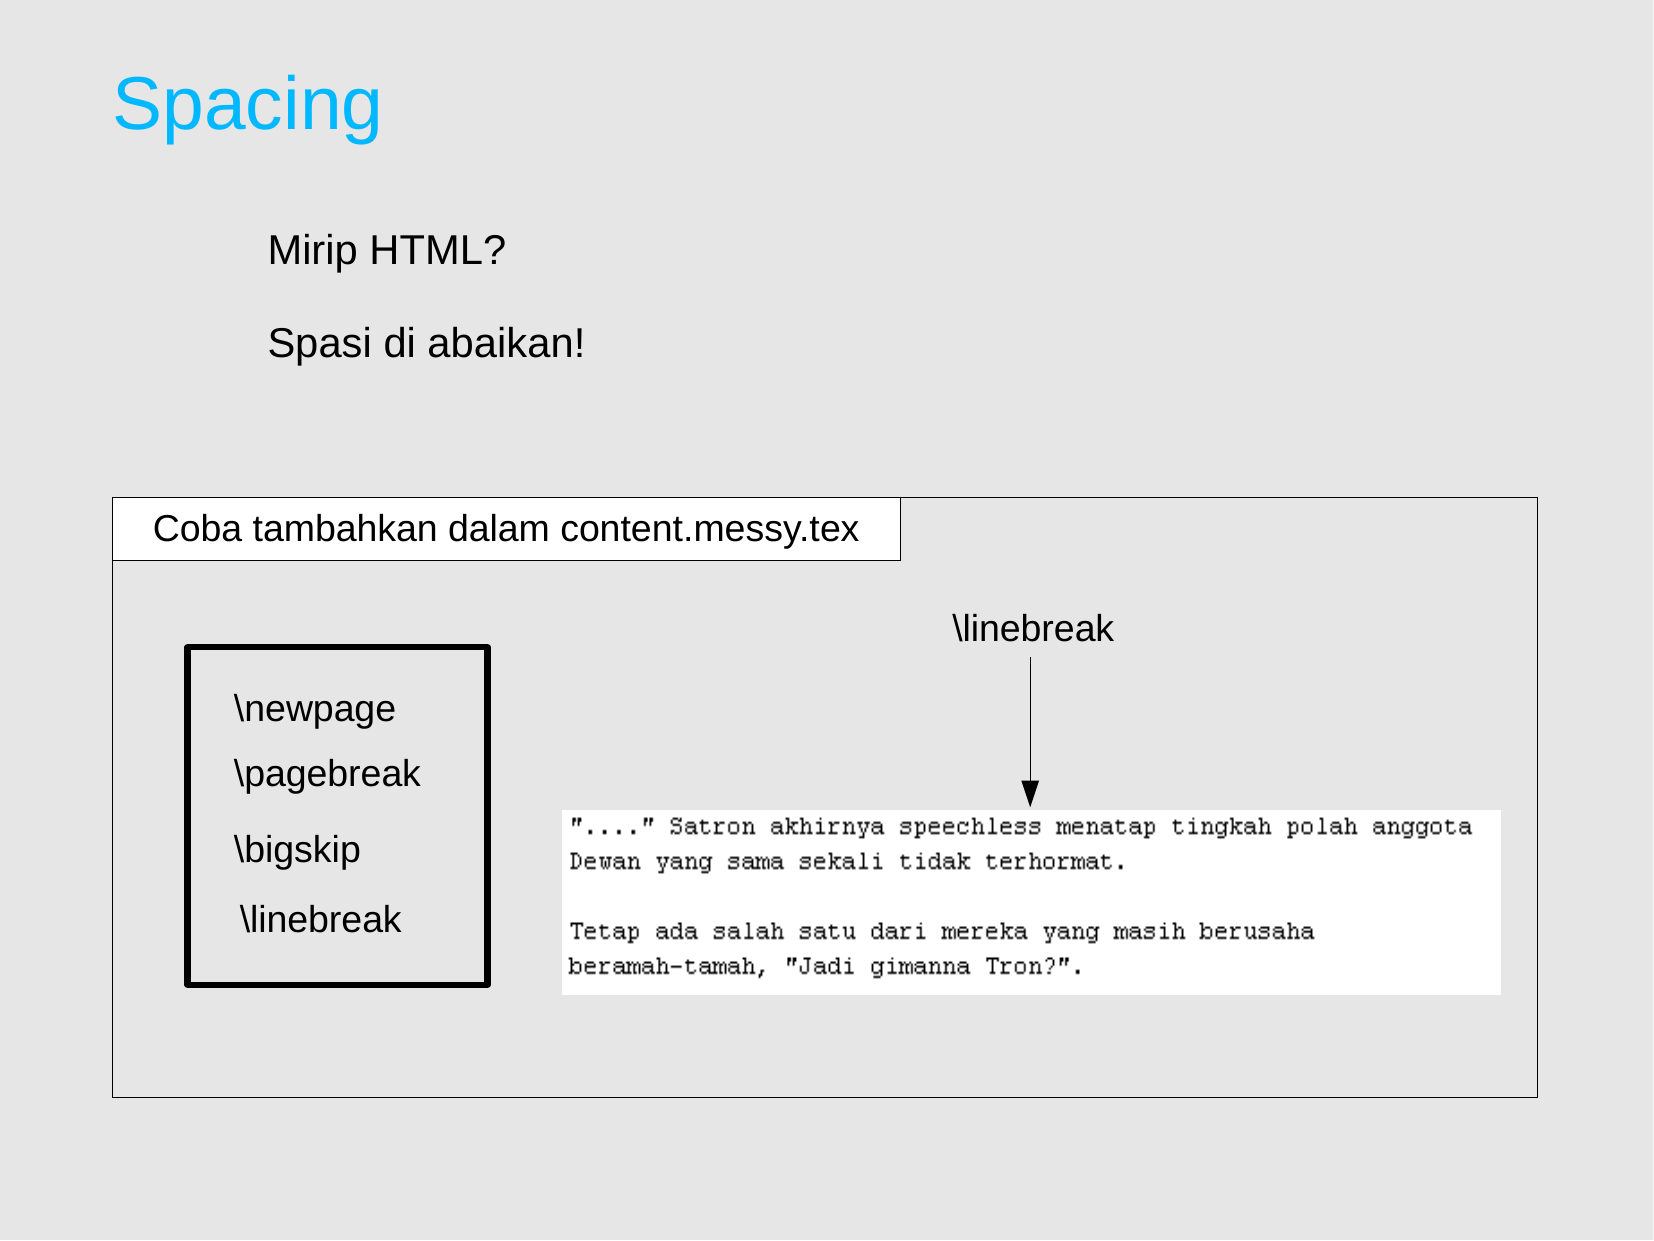

# Spacing
Mirip HTML?
Spasi di abaikan!
Coba tambahkan dalam content.messy.tex
\newpage
\pagebreak
\bigskip
\linebreak
\linebreak